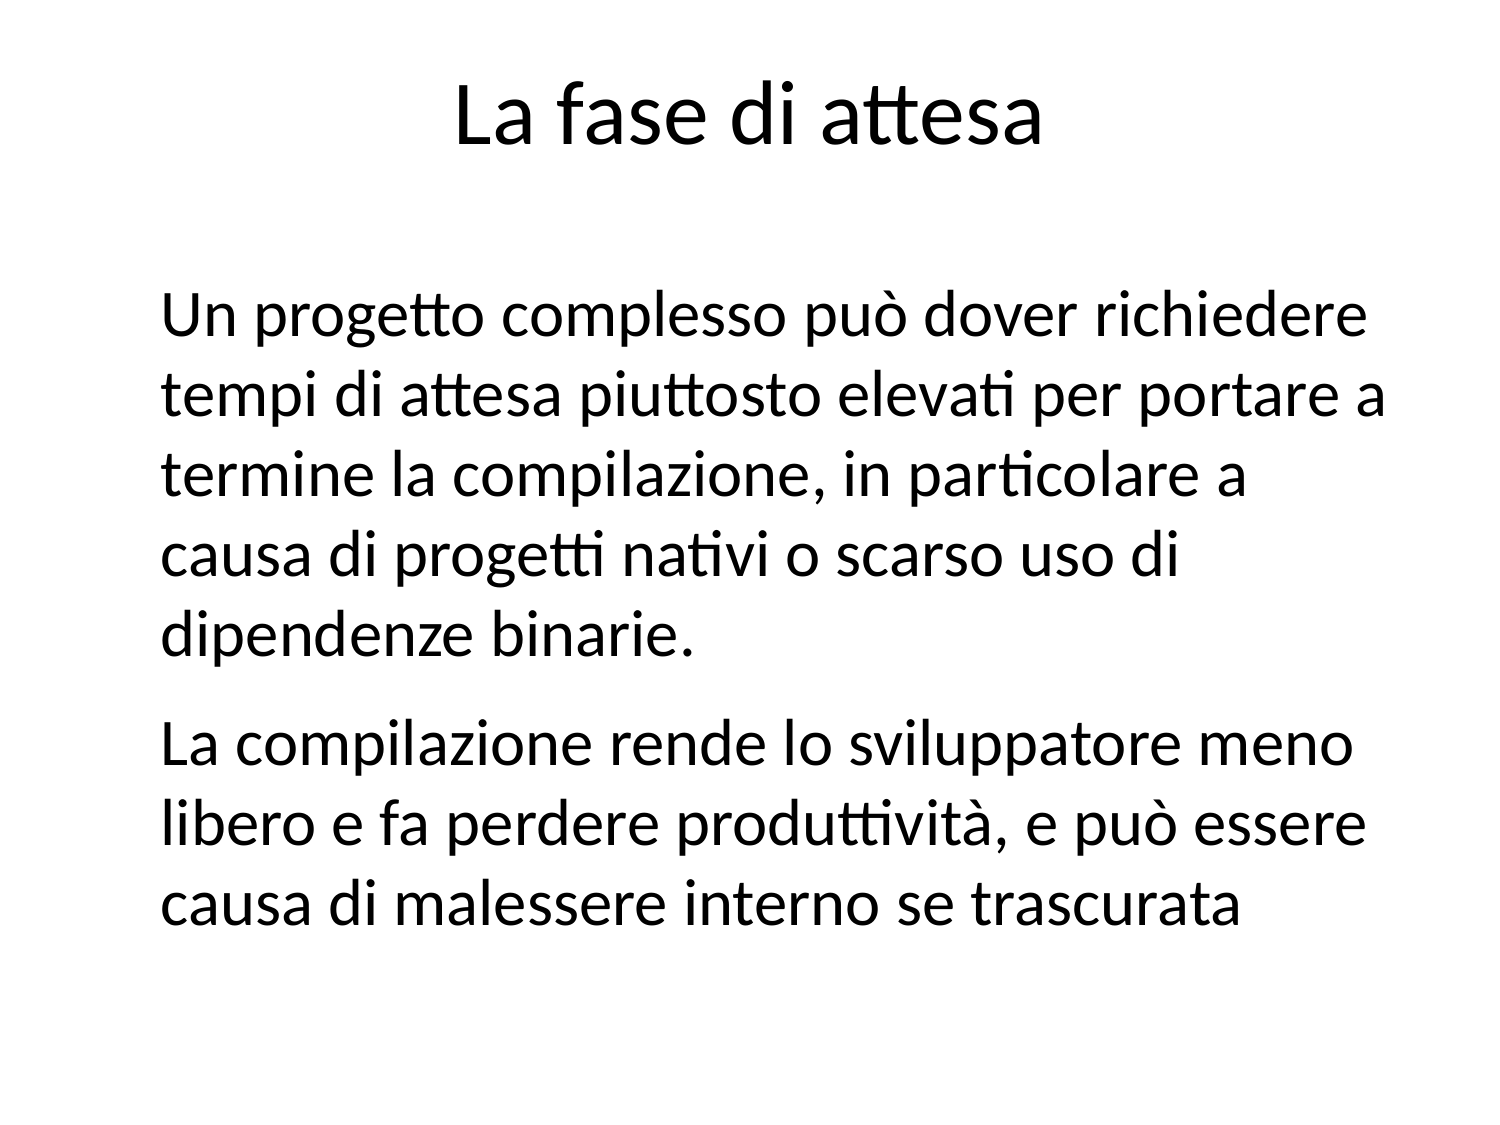

# La fase di attesa
Un progetto complesso può dover richiedere tempi di attesa piuttosto elevati per portare a termine la compilazione, in particolare a causa di progetti nativi o scarso uso di dipendenze binarie.
La compilazione rende lo sviluppatore meno libero e fa perdere produttività, e può essere causa di malessere interno se trascurata